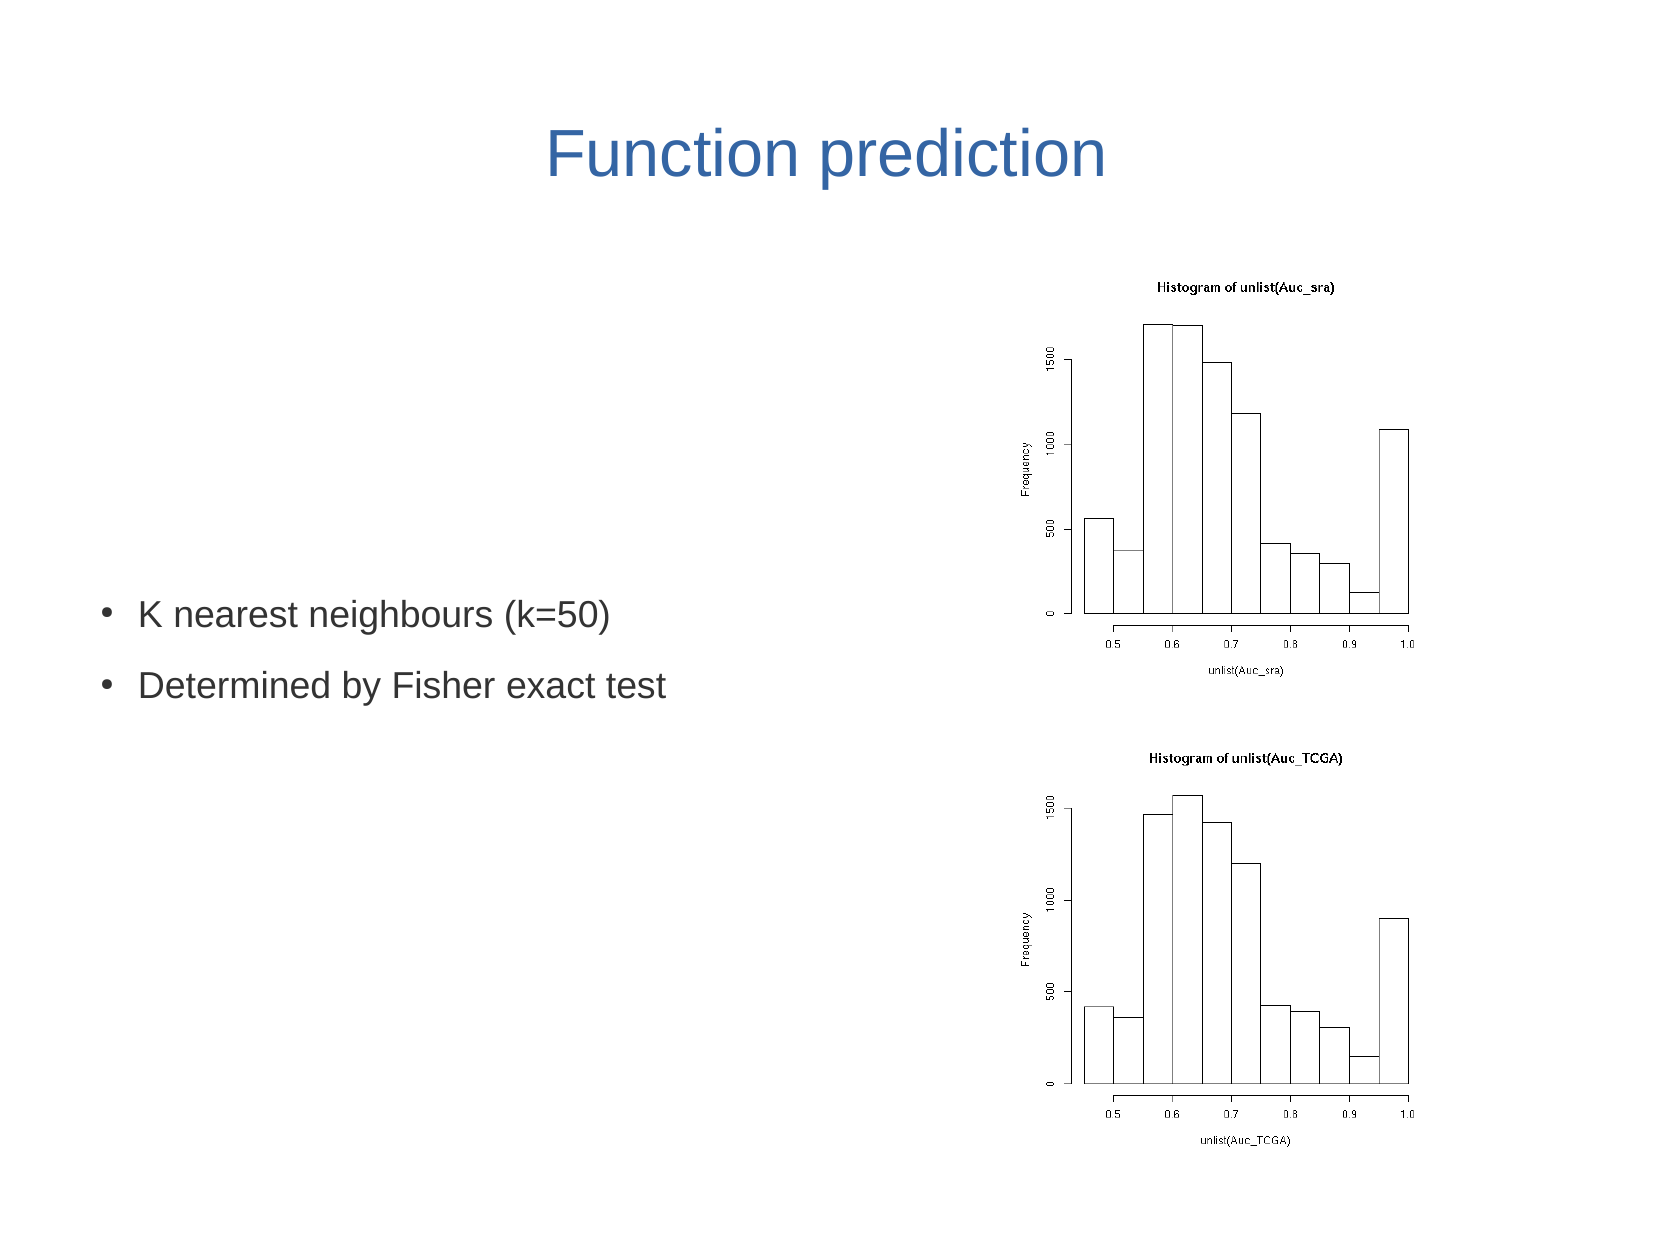

# Function prediction
K nearest neighbours (k=50)
Determined by Fisher exact test